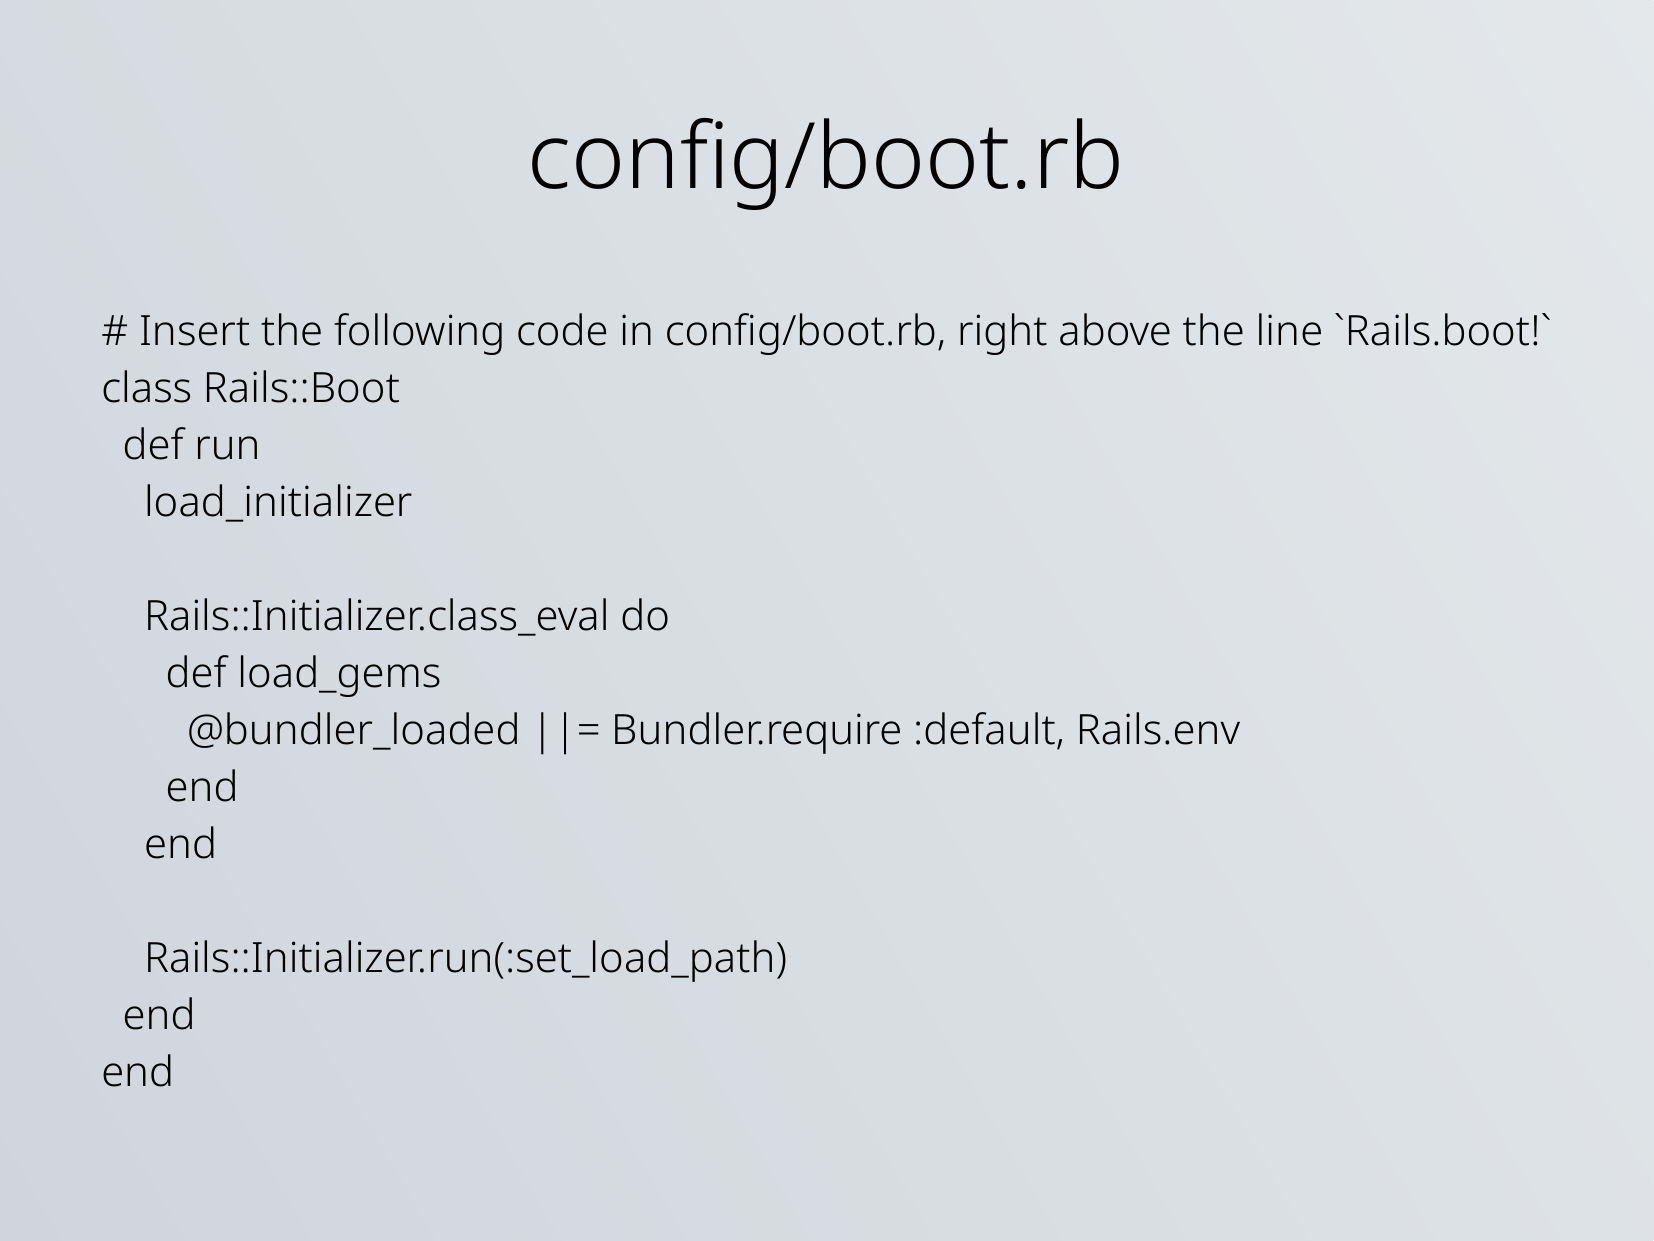

# config/boot.rb
# Insert the following code in config/boot.rb, right above the line `Rails.boot!`
class Rails::Boot
 def run
 load_initializer
 Rails::Initializer.class_eval do
 def load_gems
 @bundler_loaded ||= Bundler.require :default, Rails.env
 end
 end
 Rails::Initializer.run(:set_load_path)
 end
end